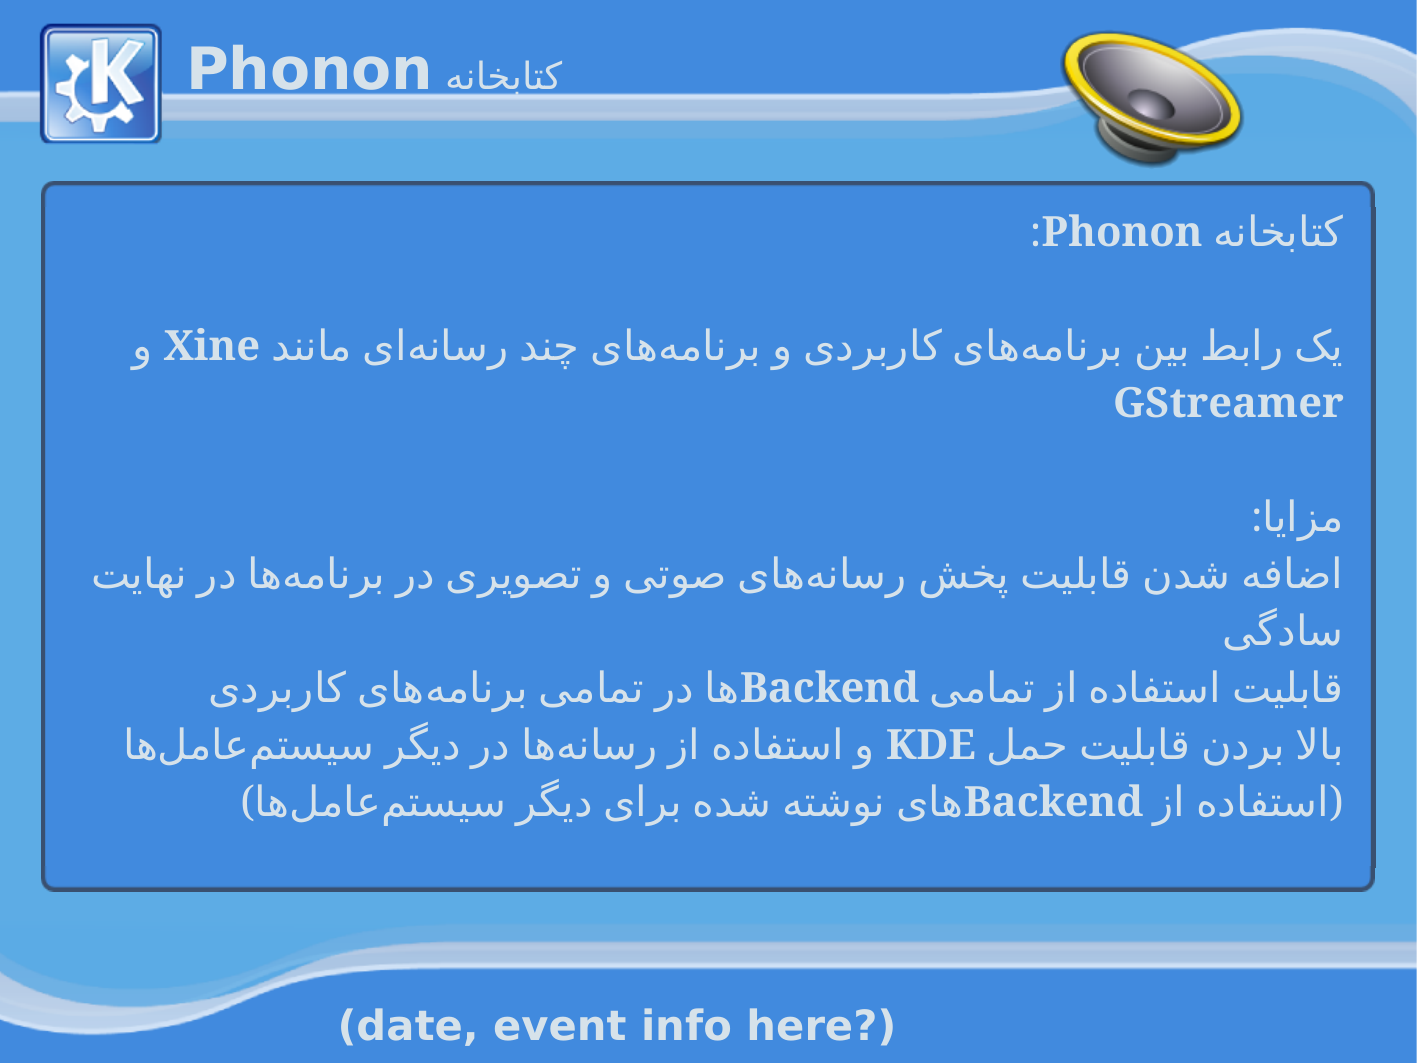

کتابخانه Phonon
کتابخانه Phonon:
یک رابط بین برنامه‌های کاربردی و برنامه‌های چند رسانه‌ای مانند Xine و GStreamer
مزایا:
اضافه شدن قابلیت پخش رسانه‌های صوتی و تصویری در برنامه‌ها در نهایت سادگی
قابلیت استفاده از تمامی Backend‌ها در تمامی برنامه‌های کاربردی
بالا بردن قابلیت حمل KDE و استفاده از رسانه‌ها در دیگر سیستم‌عامل‌ها (استفاده از Backend‌های نوشته شده برای دیگر سیستم‌عامل‌ها)